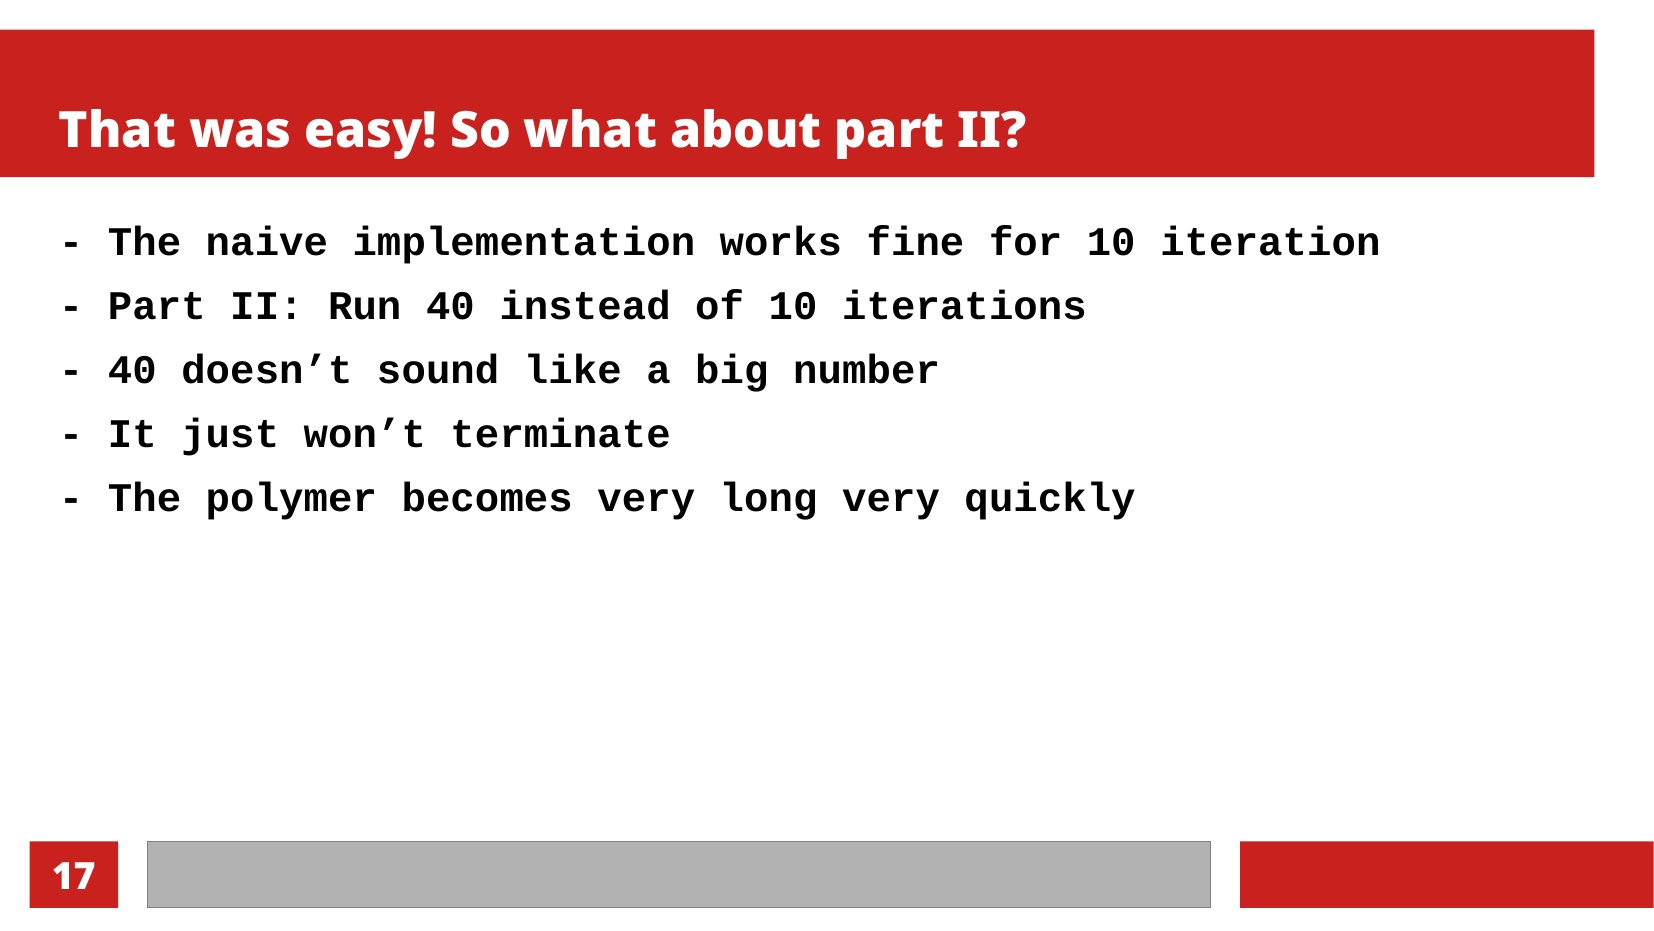

# That was easy! So what about part II?
- The naive implementation works fine for 10 iteration
- Part II: Run 40 instead of 10 iterations
- 40 doesn’t sound like a big number
- It just won’t terminate
- The polymer becomes very long very quickly
17